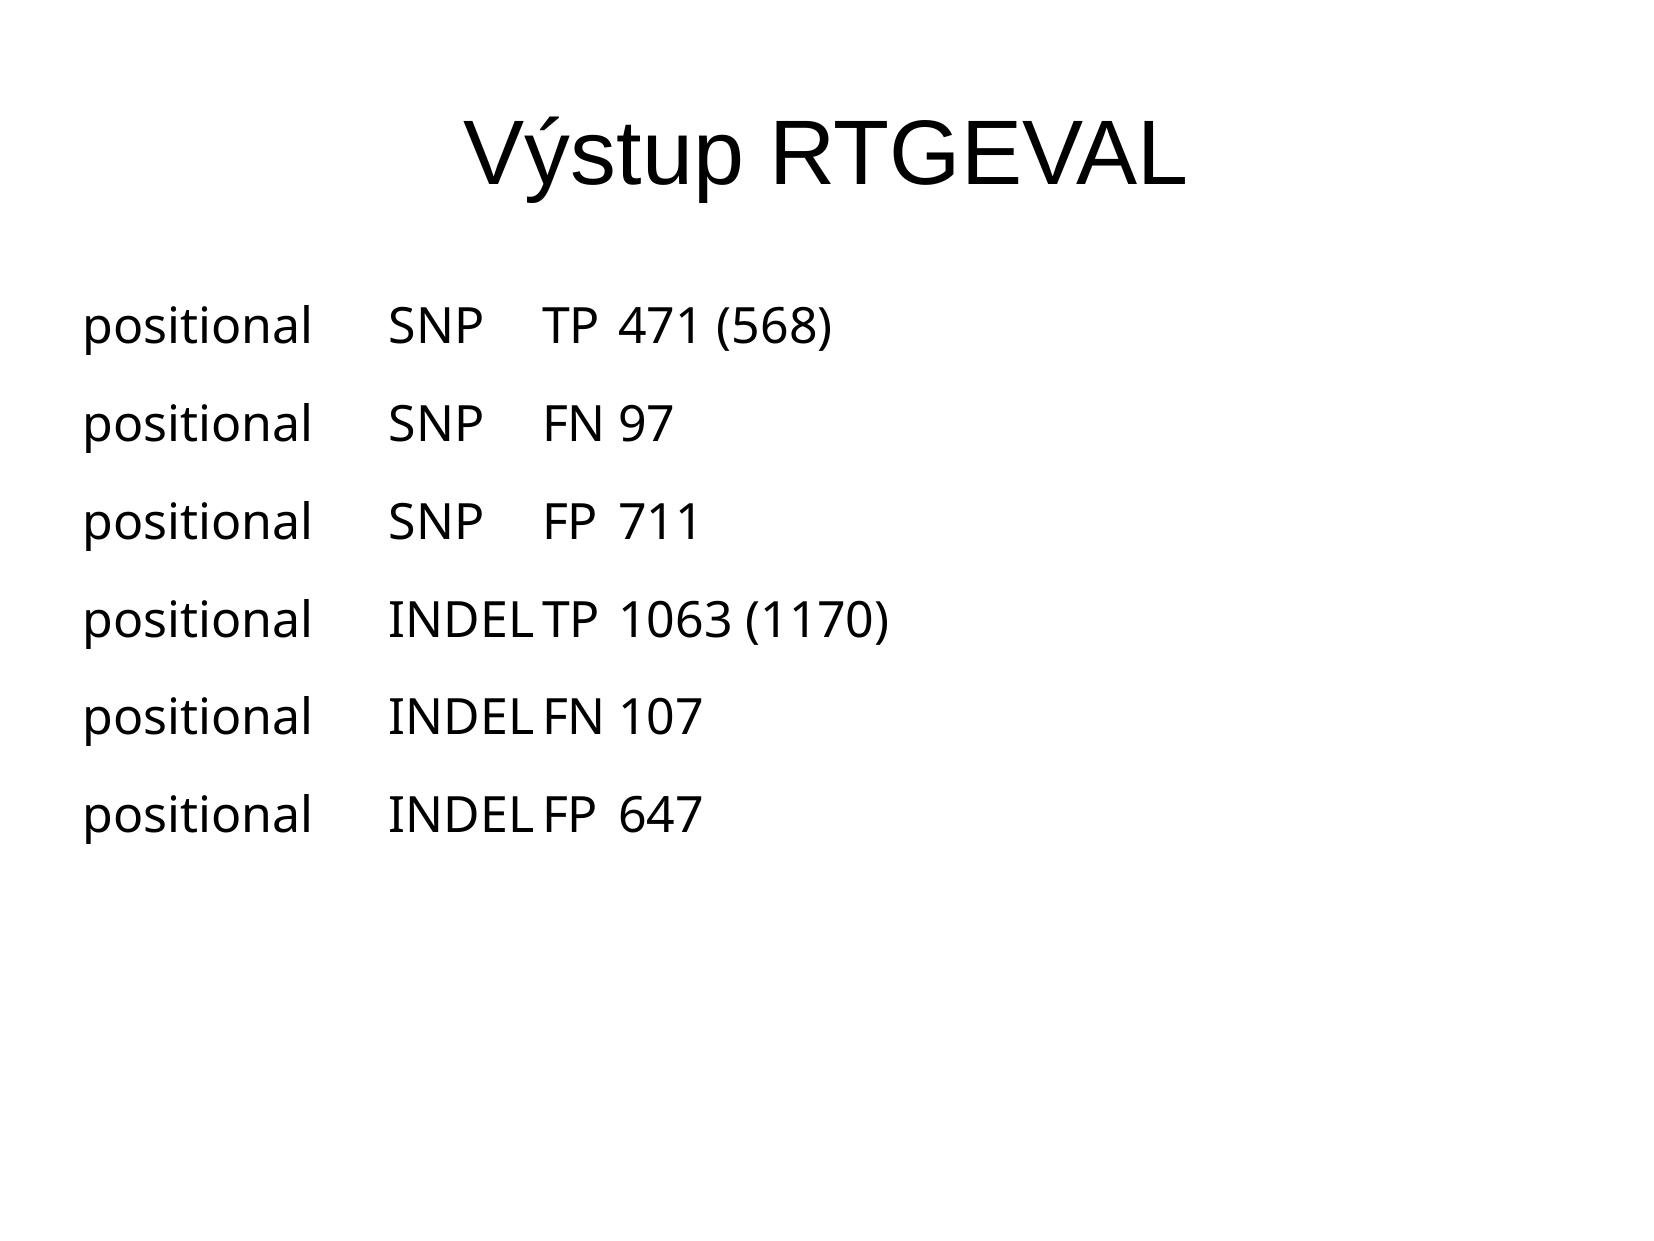

# Výstup RTGEVAL
positional	SNP	TP	471 (568)
positional	SNP	FN	97
positional	SNP	FP	711
positional	INDEL	TP	1063 (1170)
positional	INDEL	FN	107
positional	INDEL	FP	647